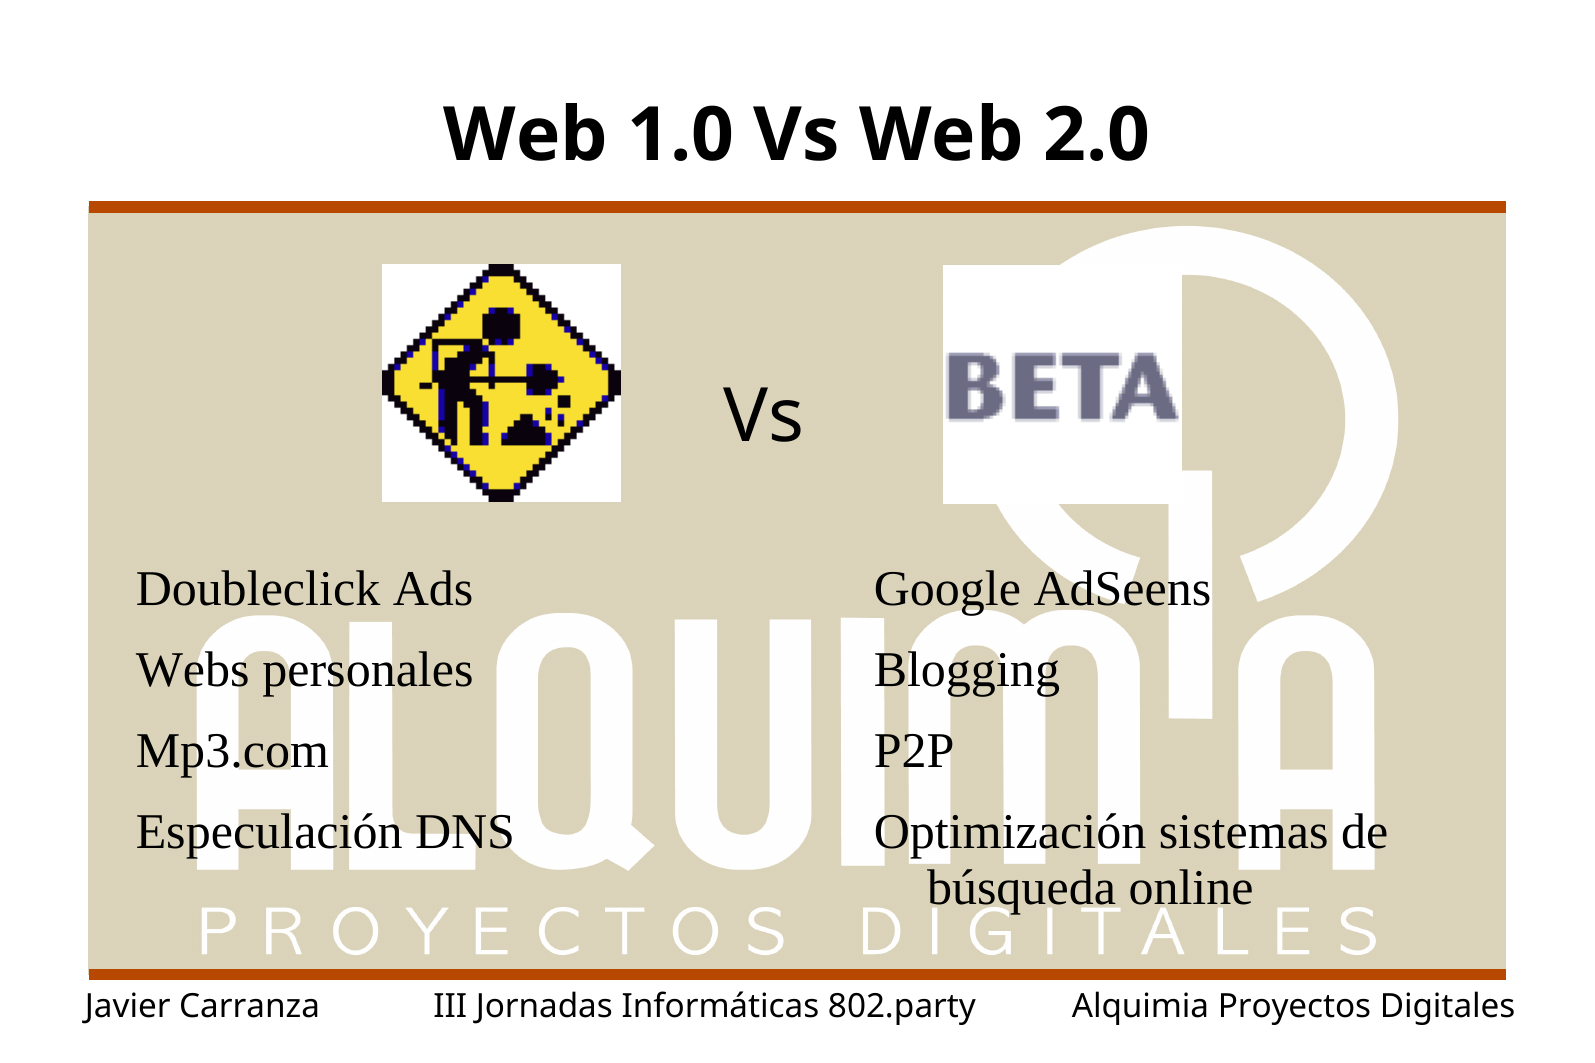

# Web 1.0 Vs Web 2.0
Vs
Doubleclick Ads
Webs personales
Mp3.com
Especulación DNS
Google AdSeens
Blogging
P2P
Optimización sistemas de búsqueda online
 Javier Carranza III Jornadas Informáticas 802.party Alquimia Proyectos Digitales